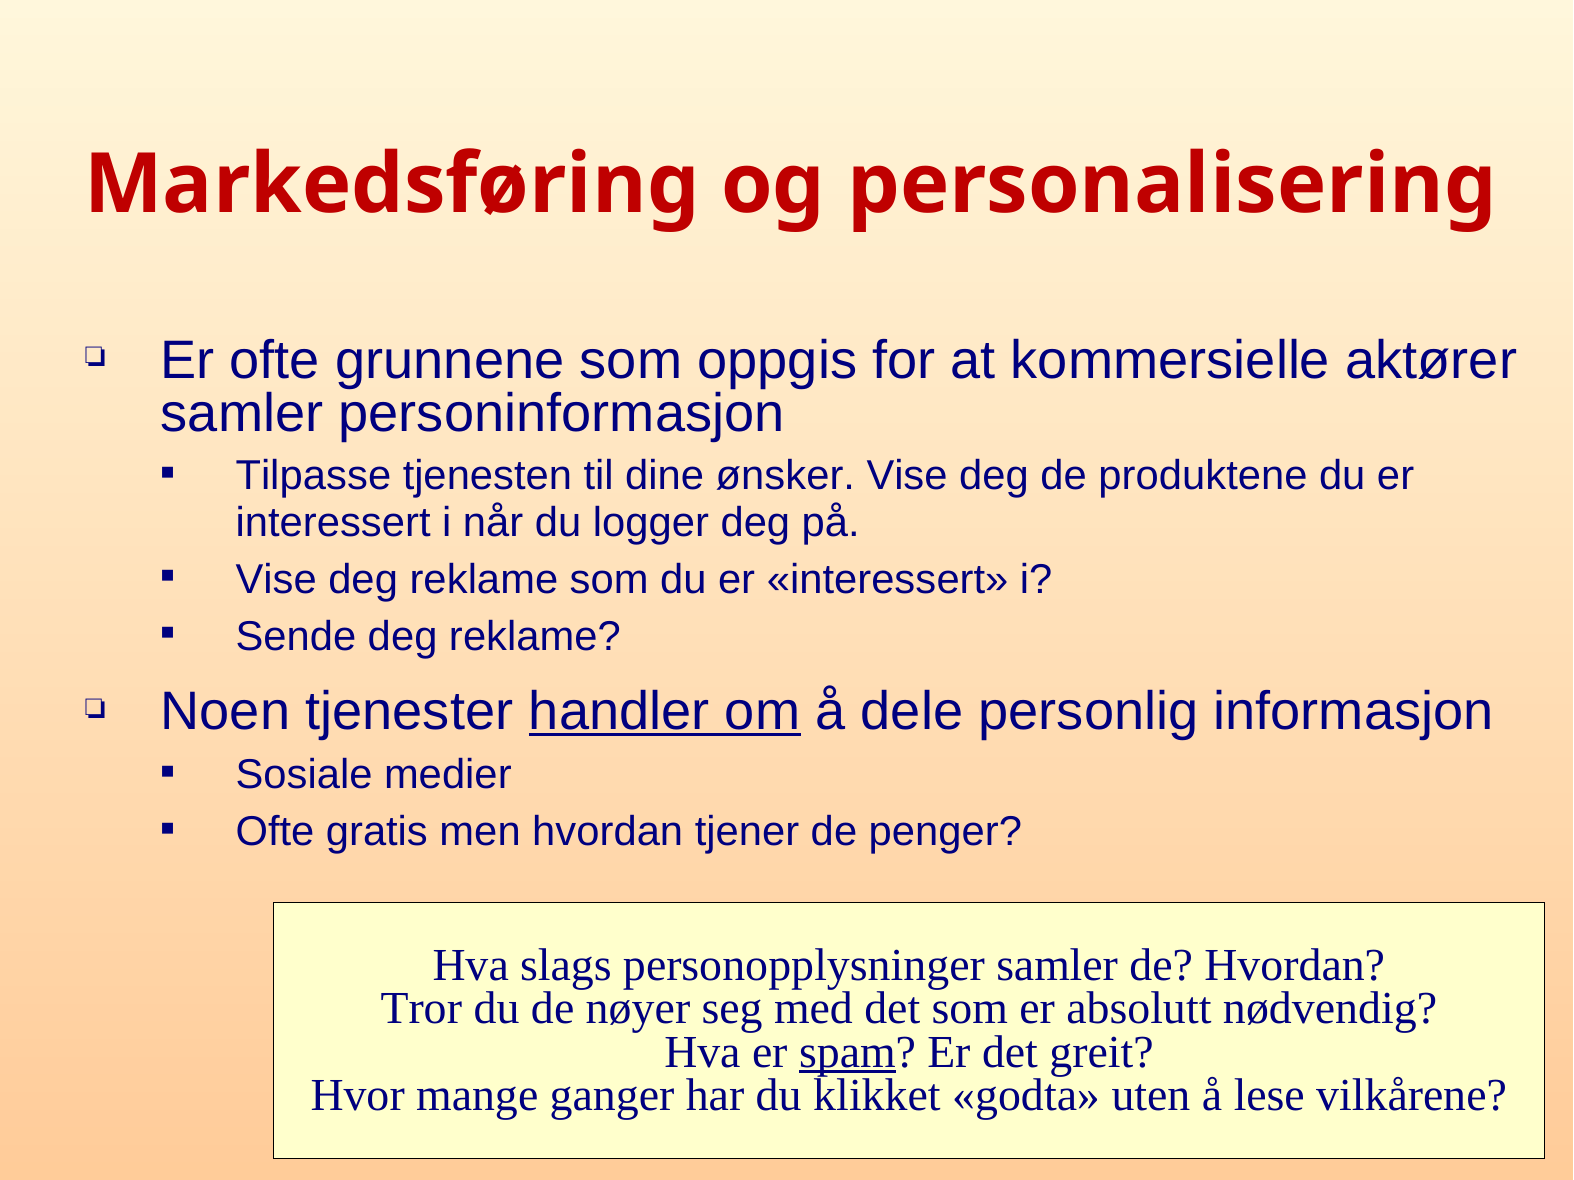

# Markedsføring og personalisering
Er ofte grunnene som oppgis for at kommersielle aktører samler personinformasjon
Tilpasse tjenesten til dine ønsker. Vise deg de produktene du er interessert i når du logger deg på.
Vise deg reklame som du er «interessert» i?
Sende deg reklame?
Noen tjenester handler om å dele personlig informasjon
Sosiale medier
Ofte gratis men hvordan tjener de penger?
Hva slags personopplysninger samler de? Hvordan?
Tror du de nøyer seg med det som er absolutt nødvendig?
Hva er spam? Er det greit?
Hvor mange ganger har du klikket «godta» uten å lese vilkårene?